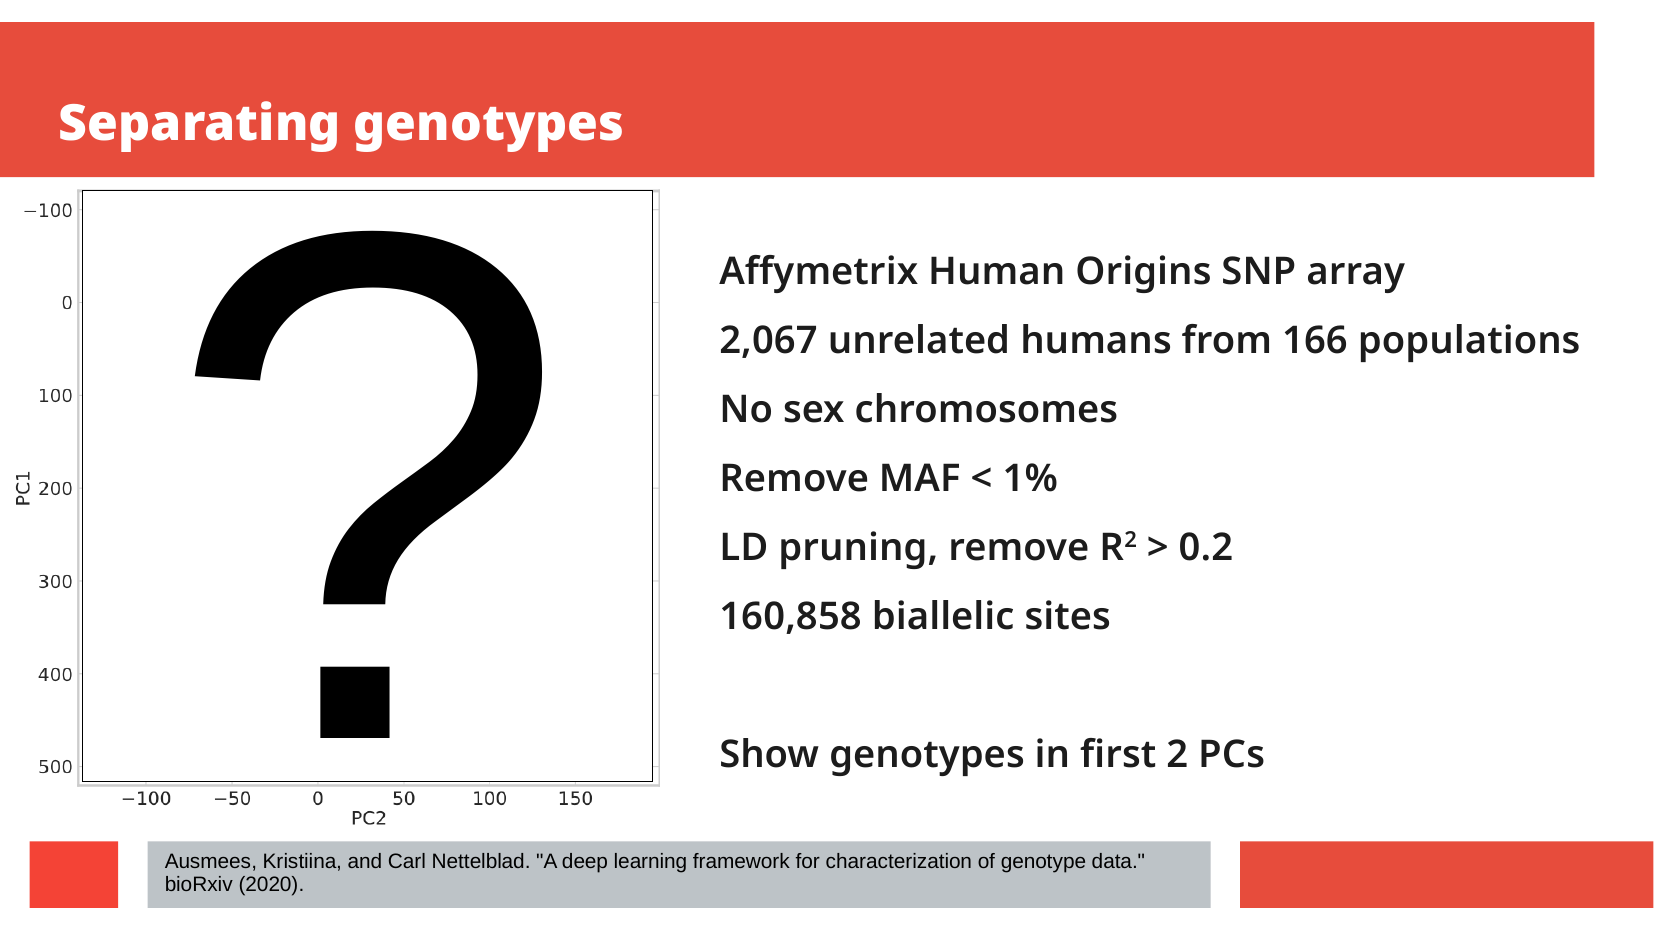

# Separating genotypes
?
Affymetrix Human Origins SNP array
2,067 unrelated humans from 166 populations
No sex chromosomes
Remove MAF < 1%
LD pruning, remove R2 > 0.2
160,858 biallelic sites
Show genotypes in first 2 PCs
Ausmees, Kristiina, and Carl Nettelblad. "A deep learning framework for characterization of genotype data." bioRxiv (2020).